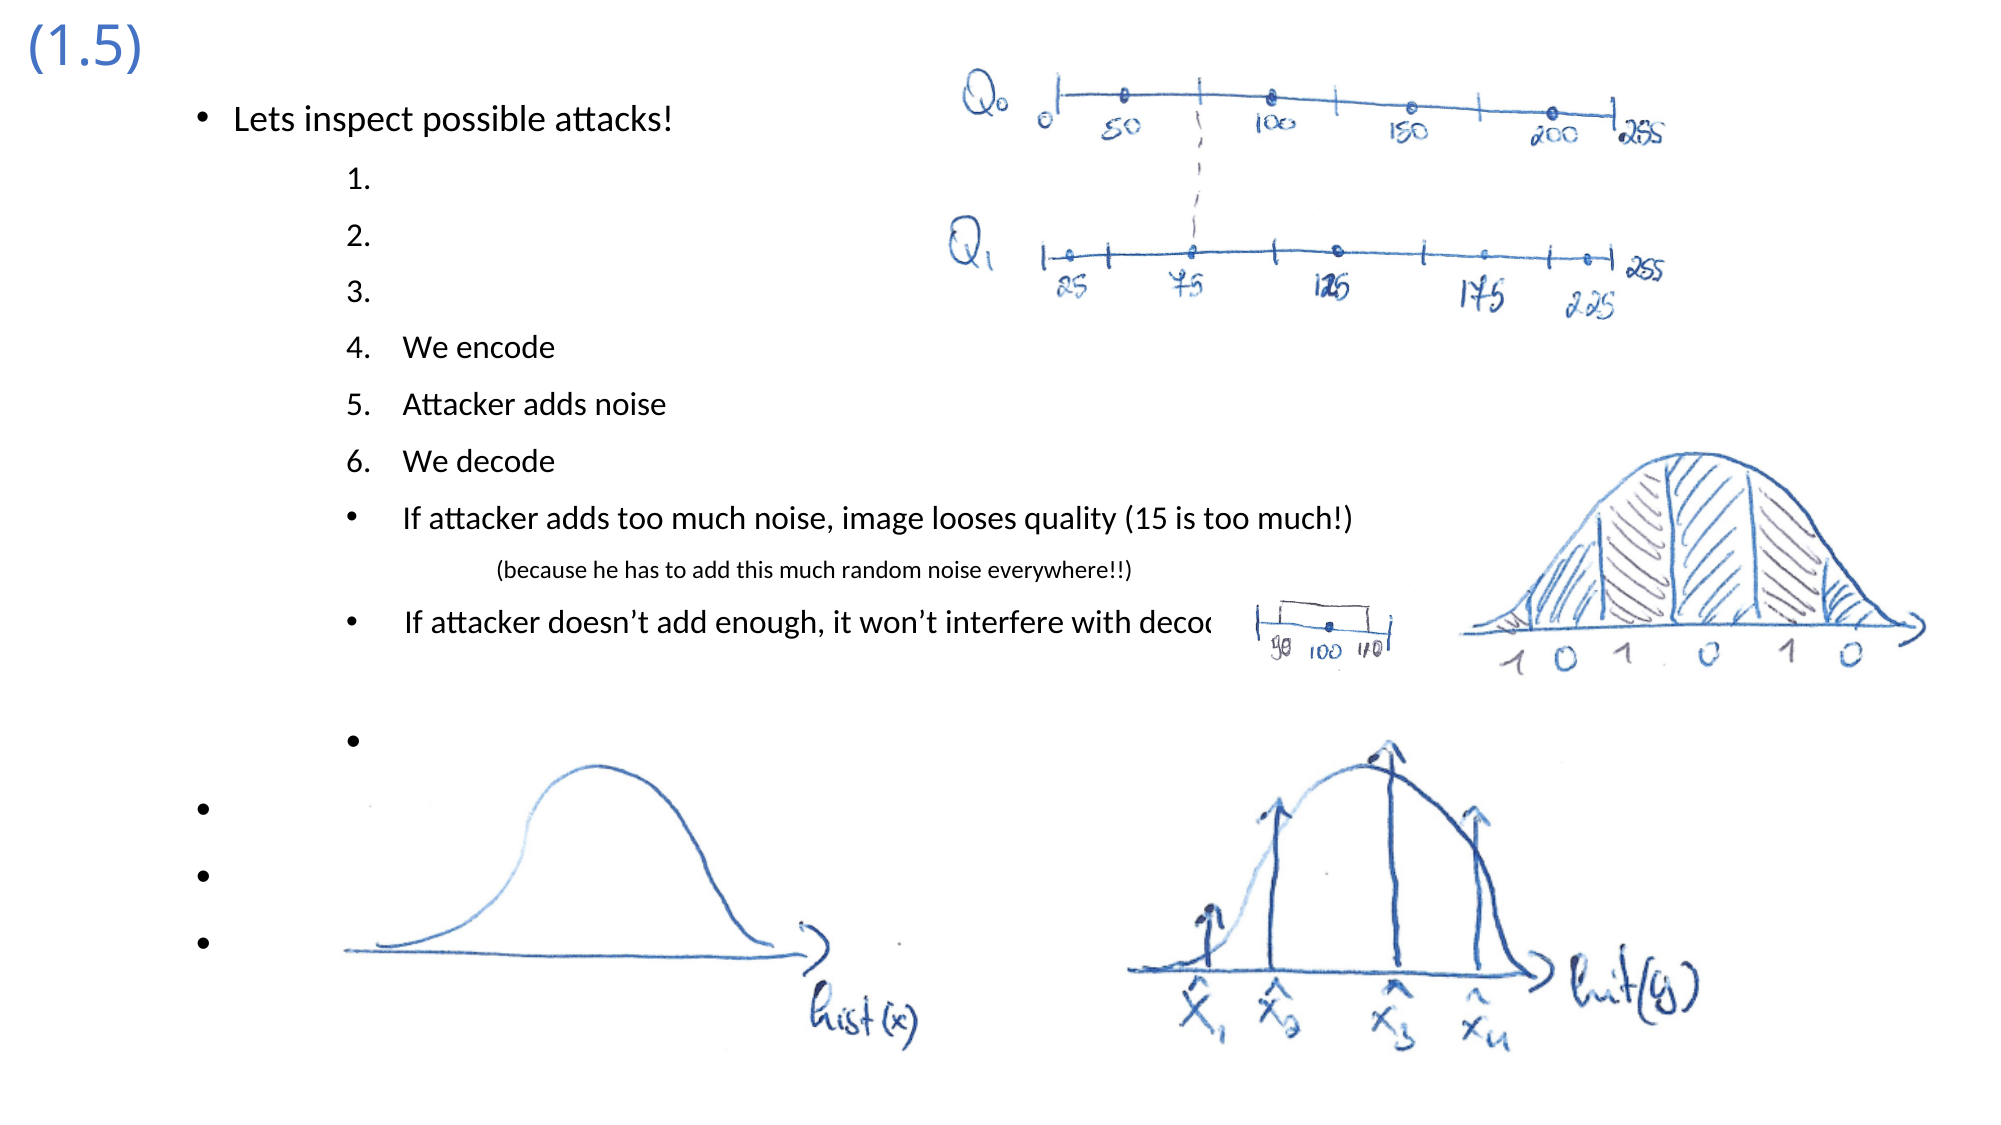

# (1.5)
Lets inspect possible attacks!
We encode
Attacker adds noise
We decode
If attacker adds too much noise, image looses quality (15 is too much!)
(because he has to add this much random noise everywhere!!)
 If attacker doesn’t add enough, it won’t interfere with decoding